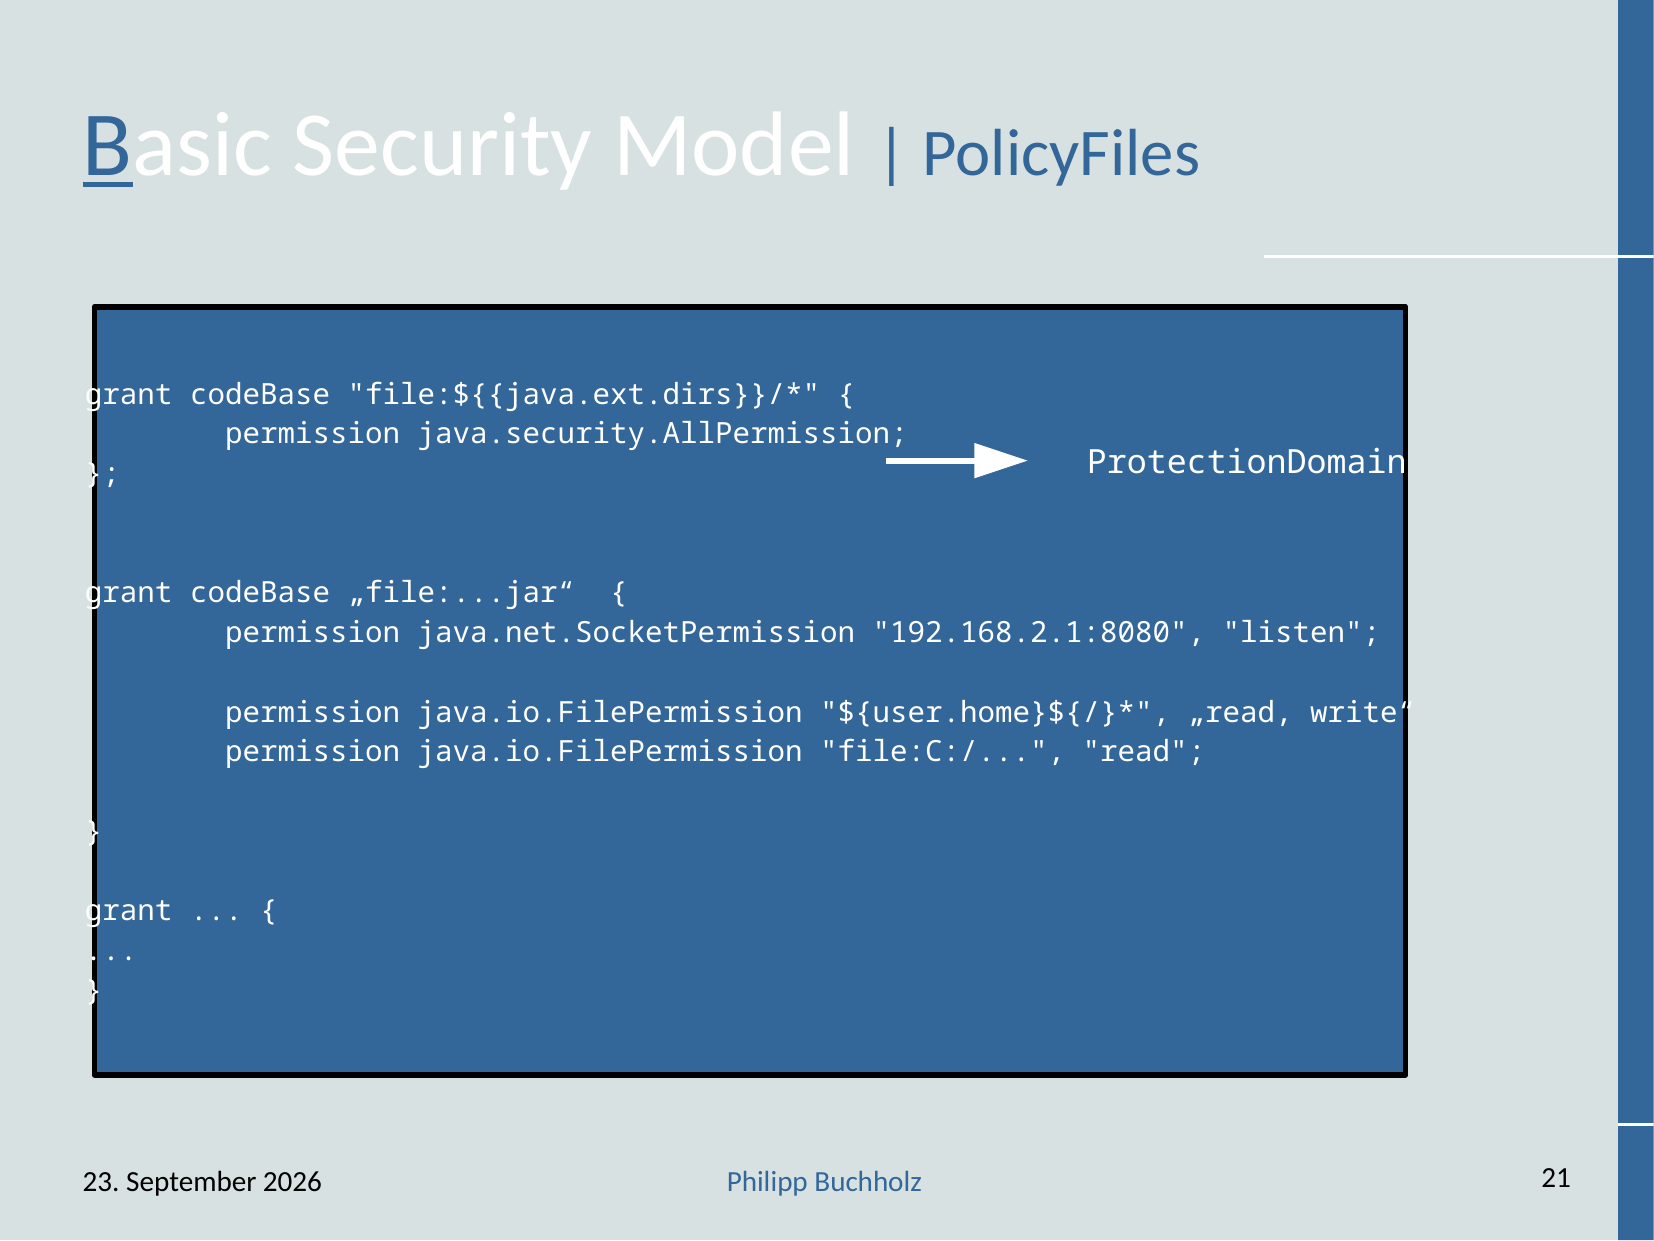

# Basic Security Model | PolicyFiles
grant codeBase "file:${{java.ext.dirs}}/*" {
 permission java.security.AllPermission;
};
grant codeBase „file:...jar“ {
 permission java.net.SocketPermission "192.168.2.1:8080", "listen";
 permission java.io.FilePermission "${user.home}${/}*", „read, write“
 permission java.io.FilePermission "file:C:/...", "read";
}
grant ... {
...
}
ProtectionDomain
21